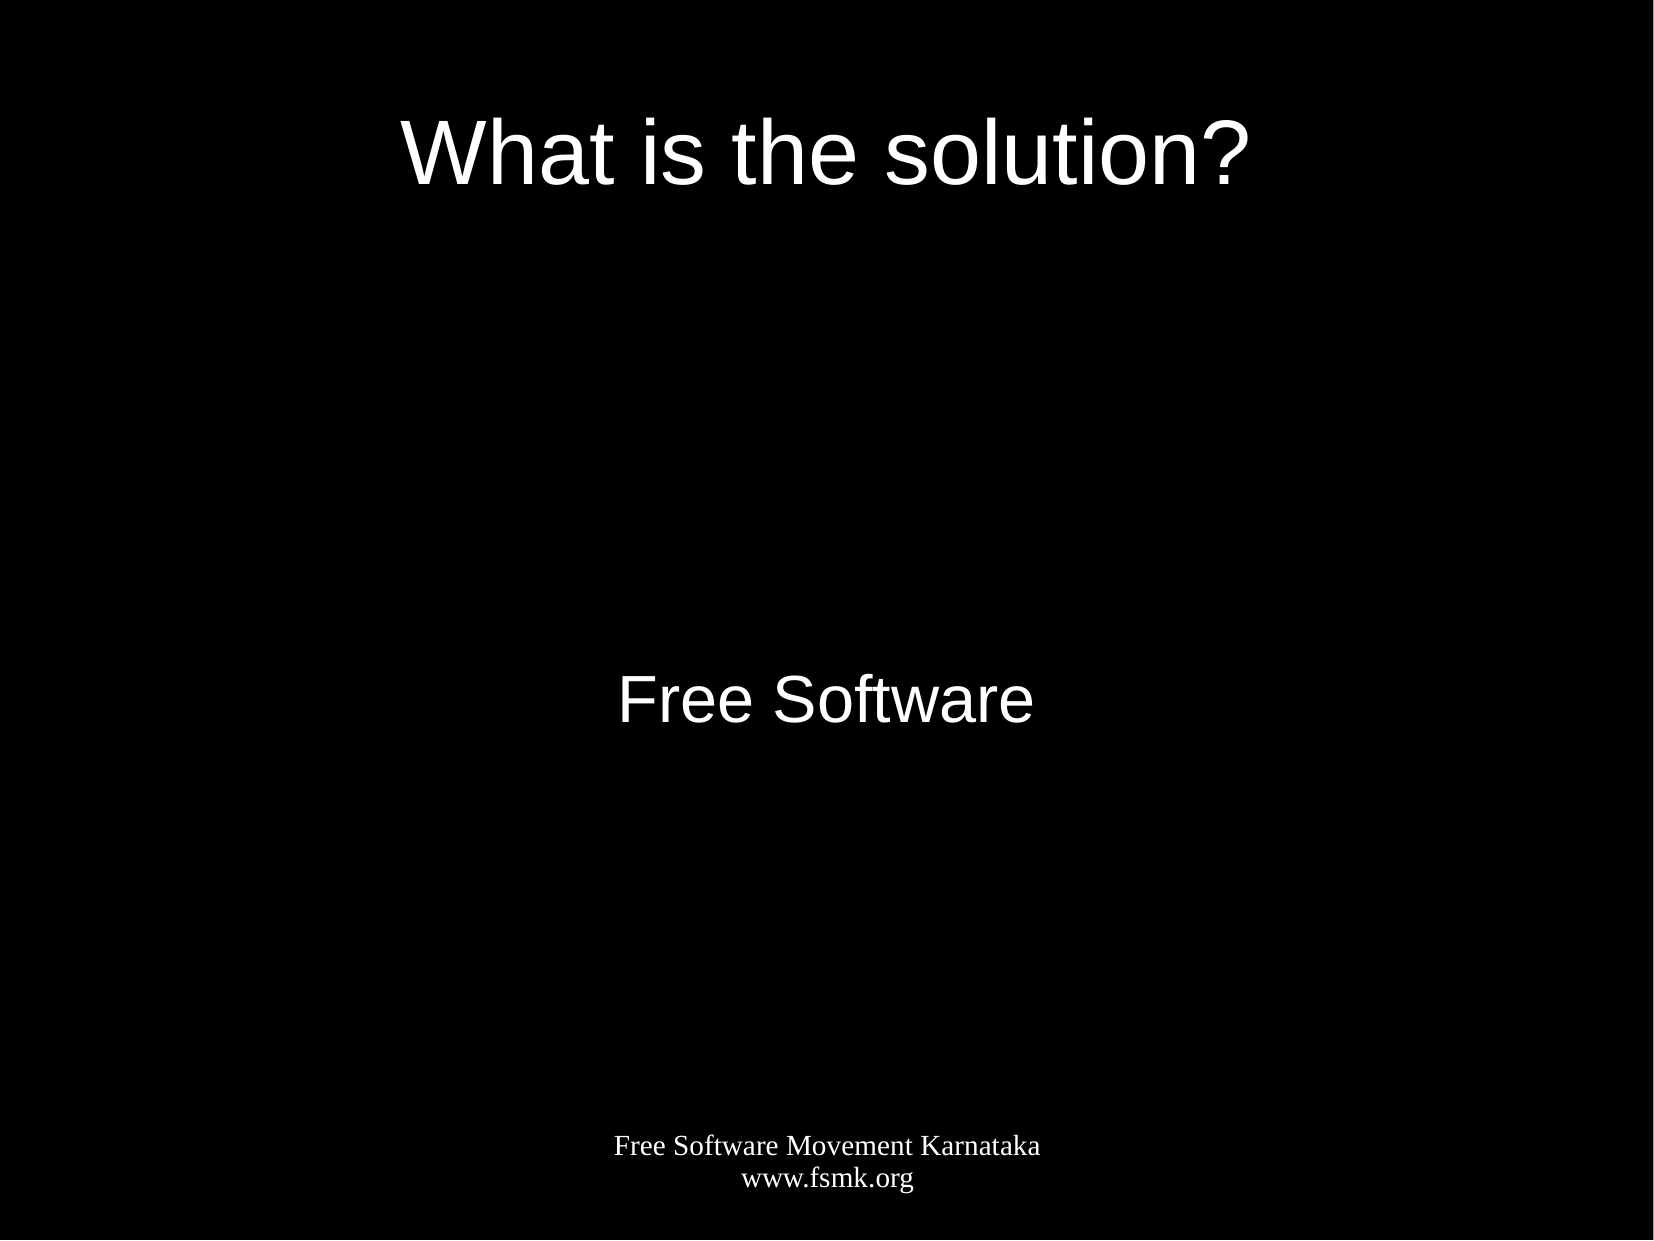

# What is the solution?
Free Software